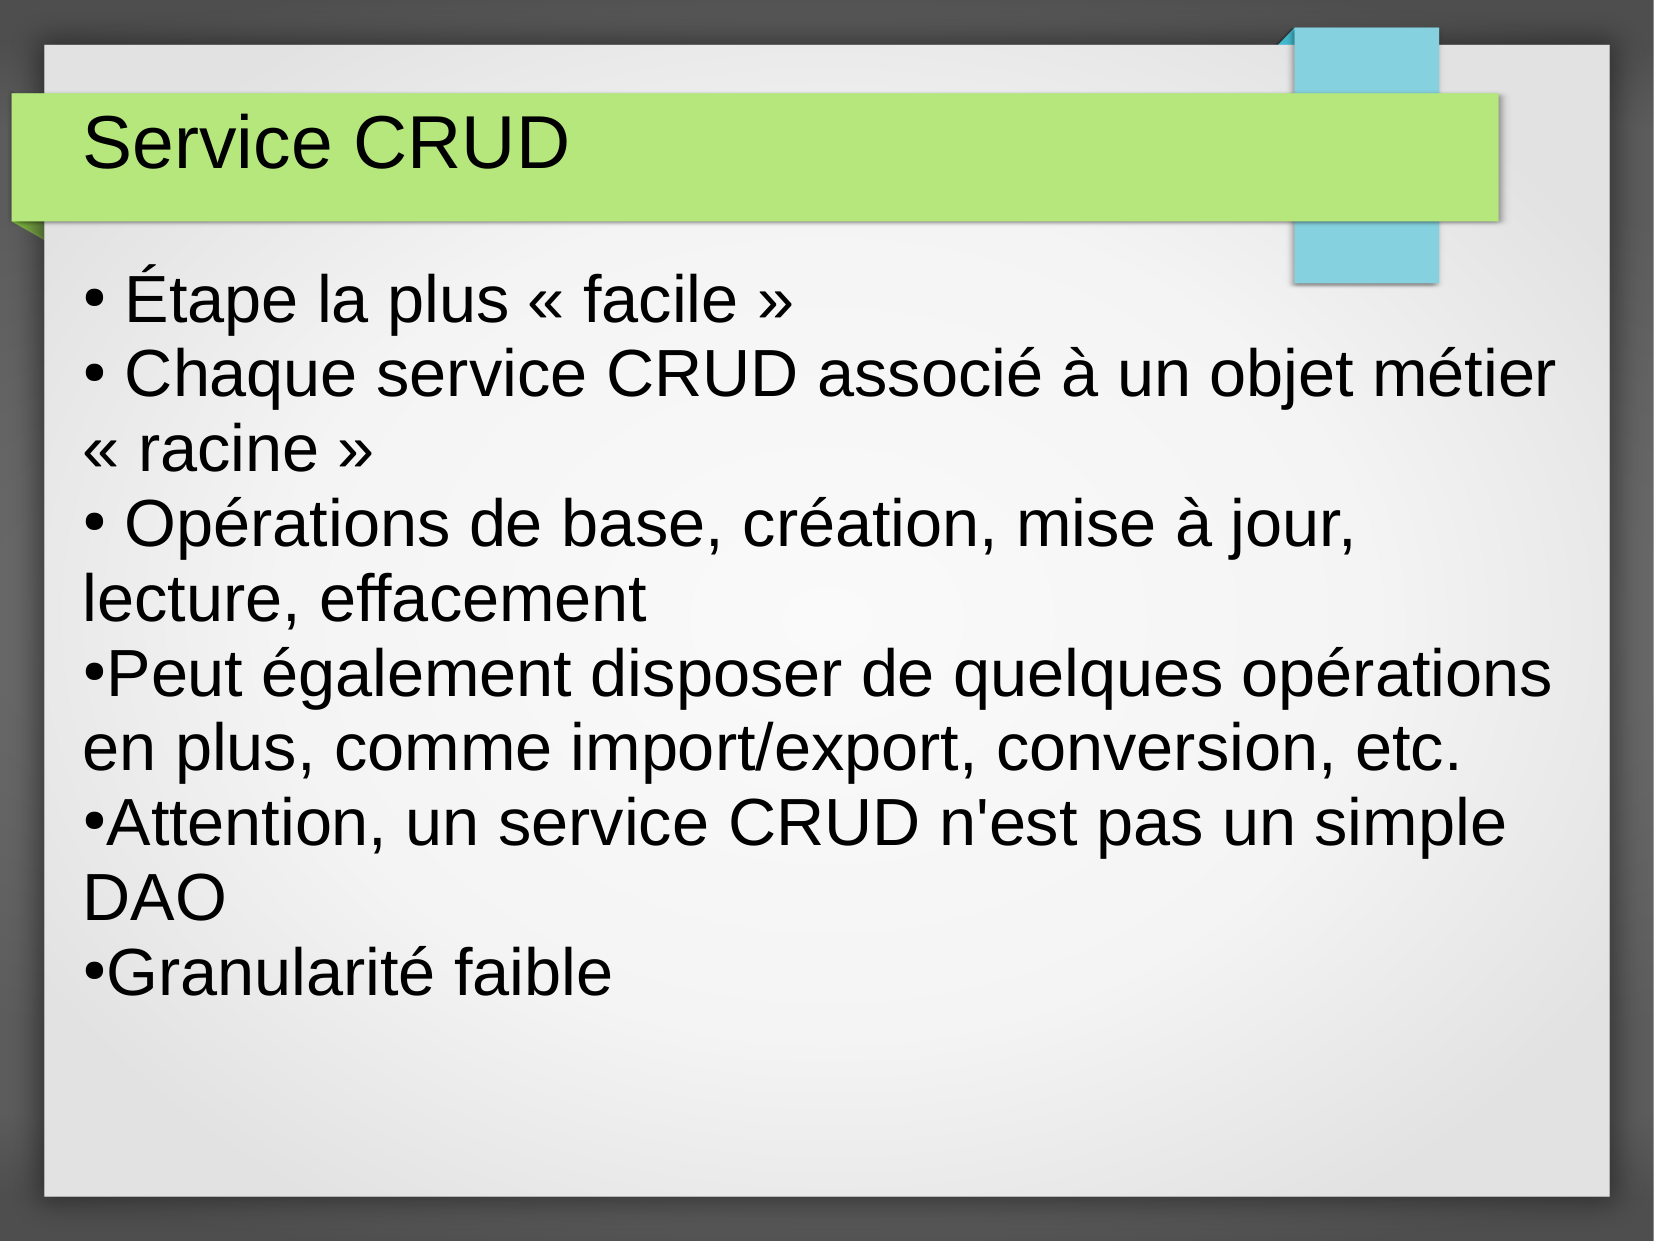

# Service CRUD
 Étape la plus « facile »
 Chaque service CRUD associé à un objet métier « racine »
 Opérations de base, création, mise à jour, lecture, effacement
Peut également disposer de quelques opérations en plus, comme import/export, conversion, etc.
Attention, un service CRUD n'est pas un simple DAO
Granularité faible